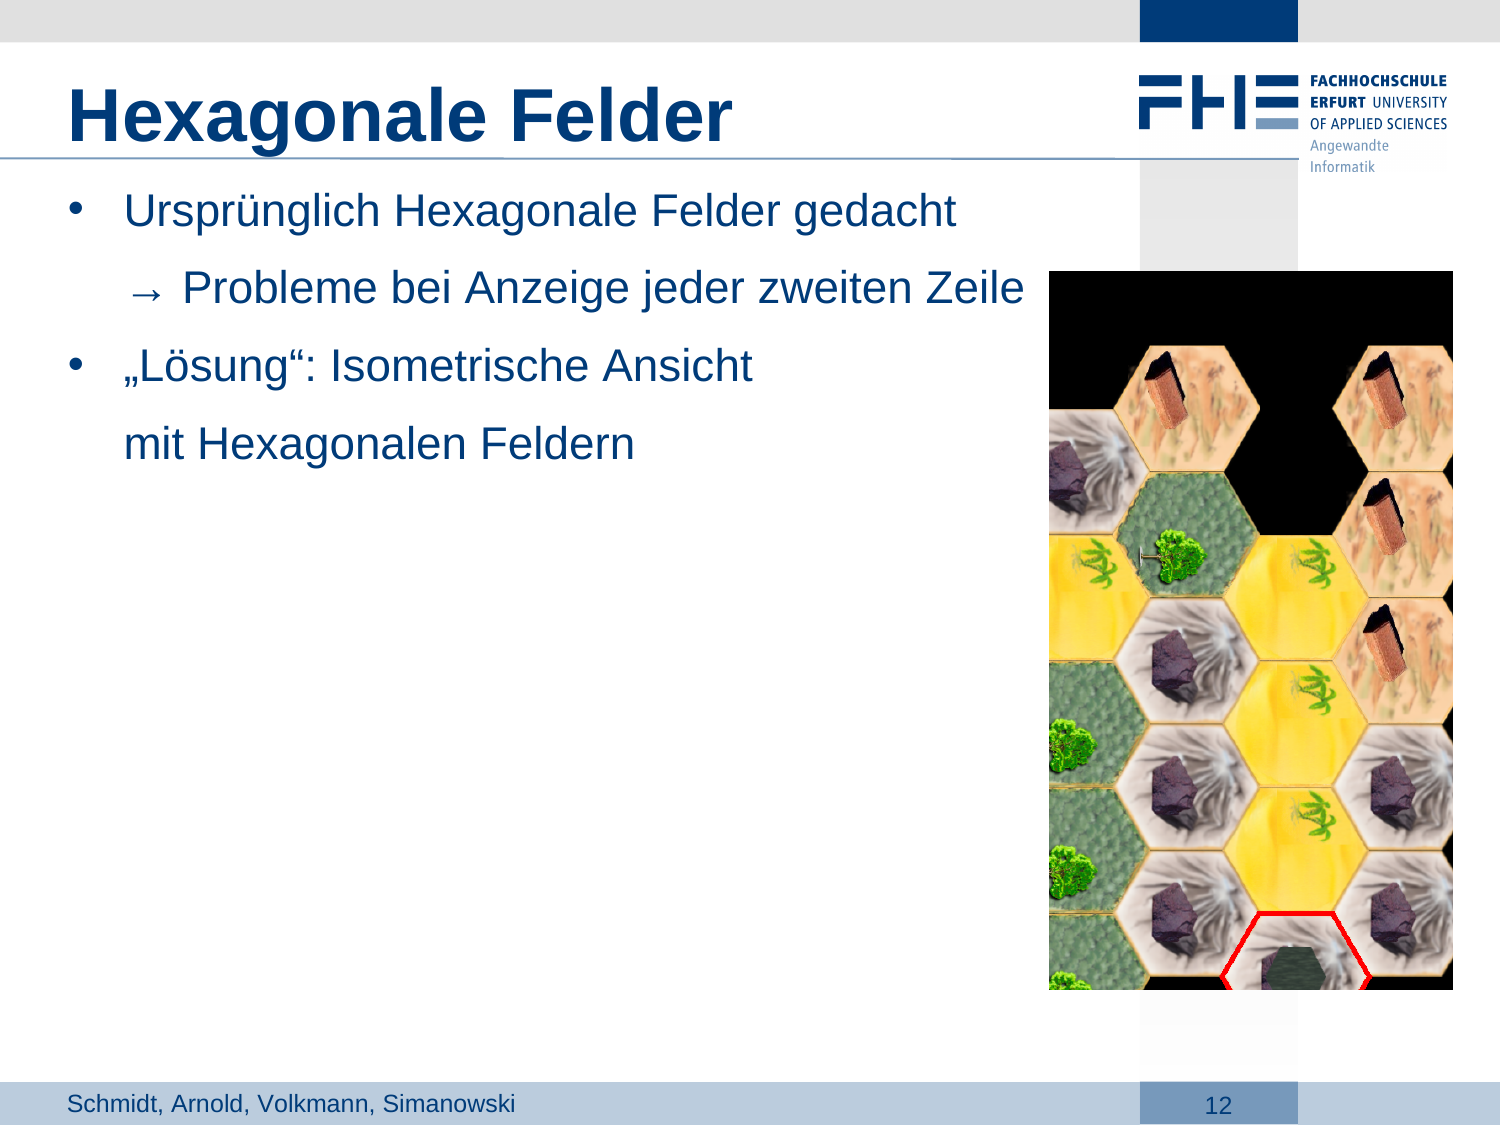

# Hexagonale Felder
Ursprünglich Hexagonale Felder gedacht
→ Probleme bei Anzeige jeder zweiten Zeile
„Lösung“: Isometrische Ansicht
mit Hexagonalen Feldern